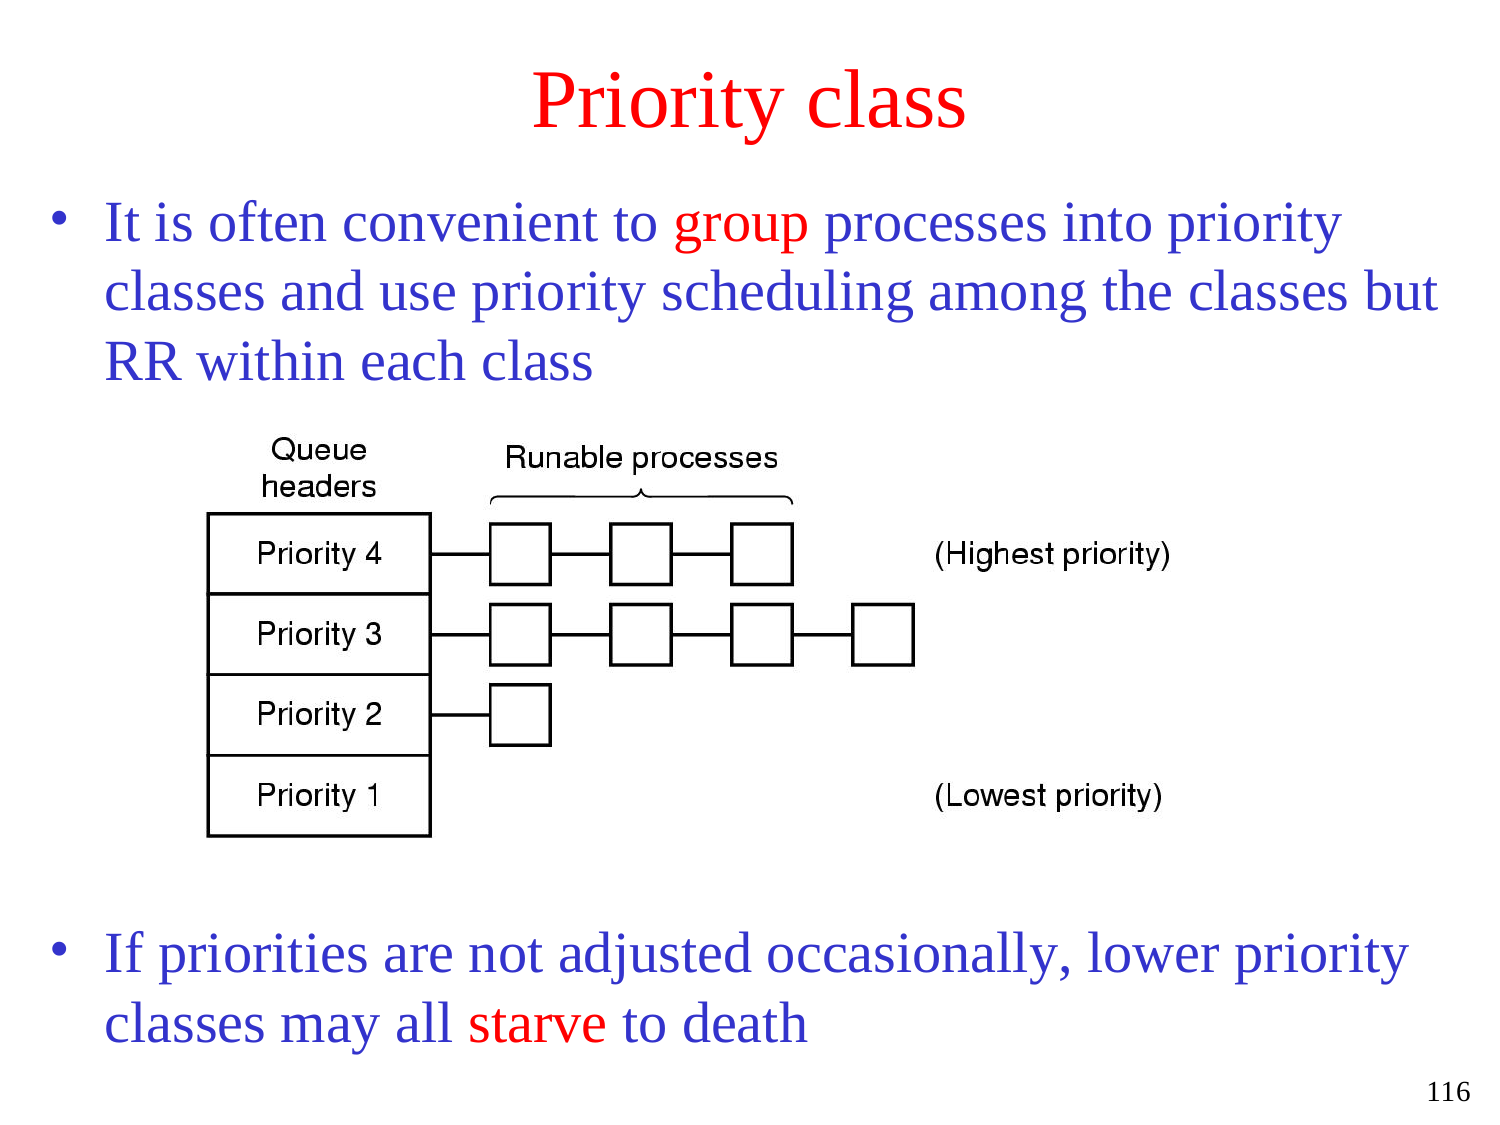

Priority class
It is often convenient to group processes into priority classes and use priority scheduling among the classes but RR within each class
If priorities are not adjusted occasionally, lower priority classes may all starve to death